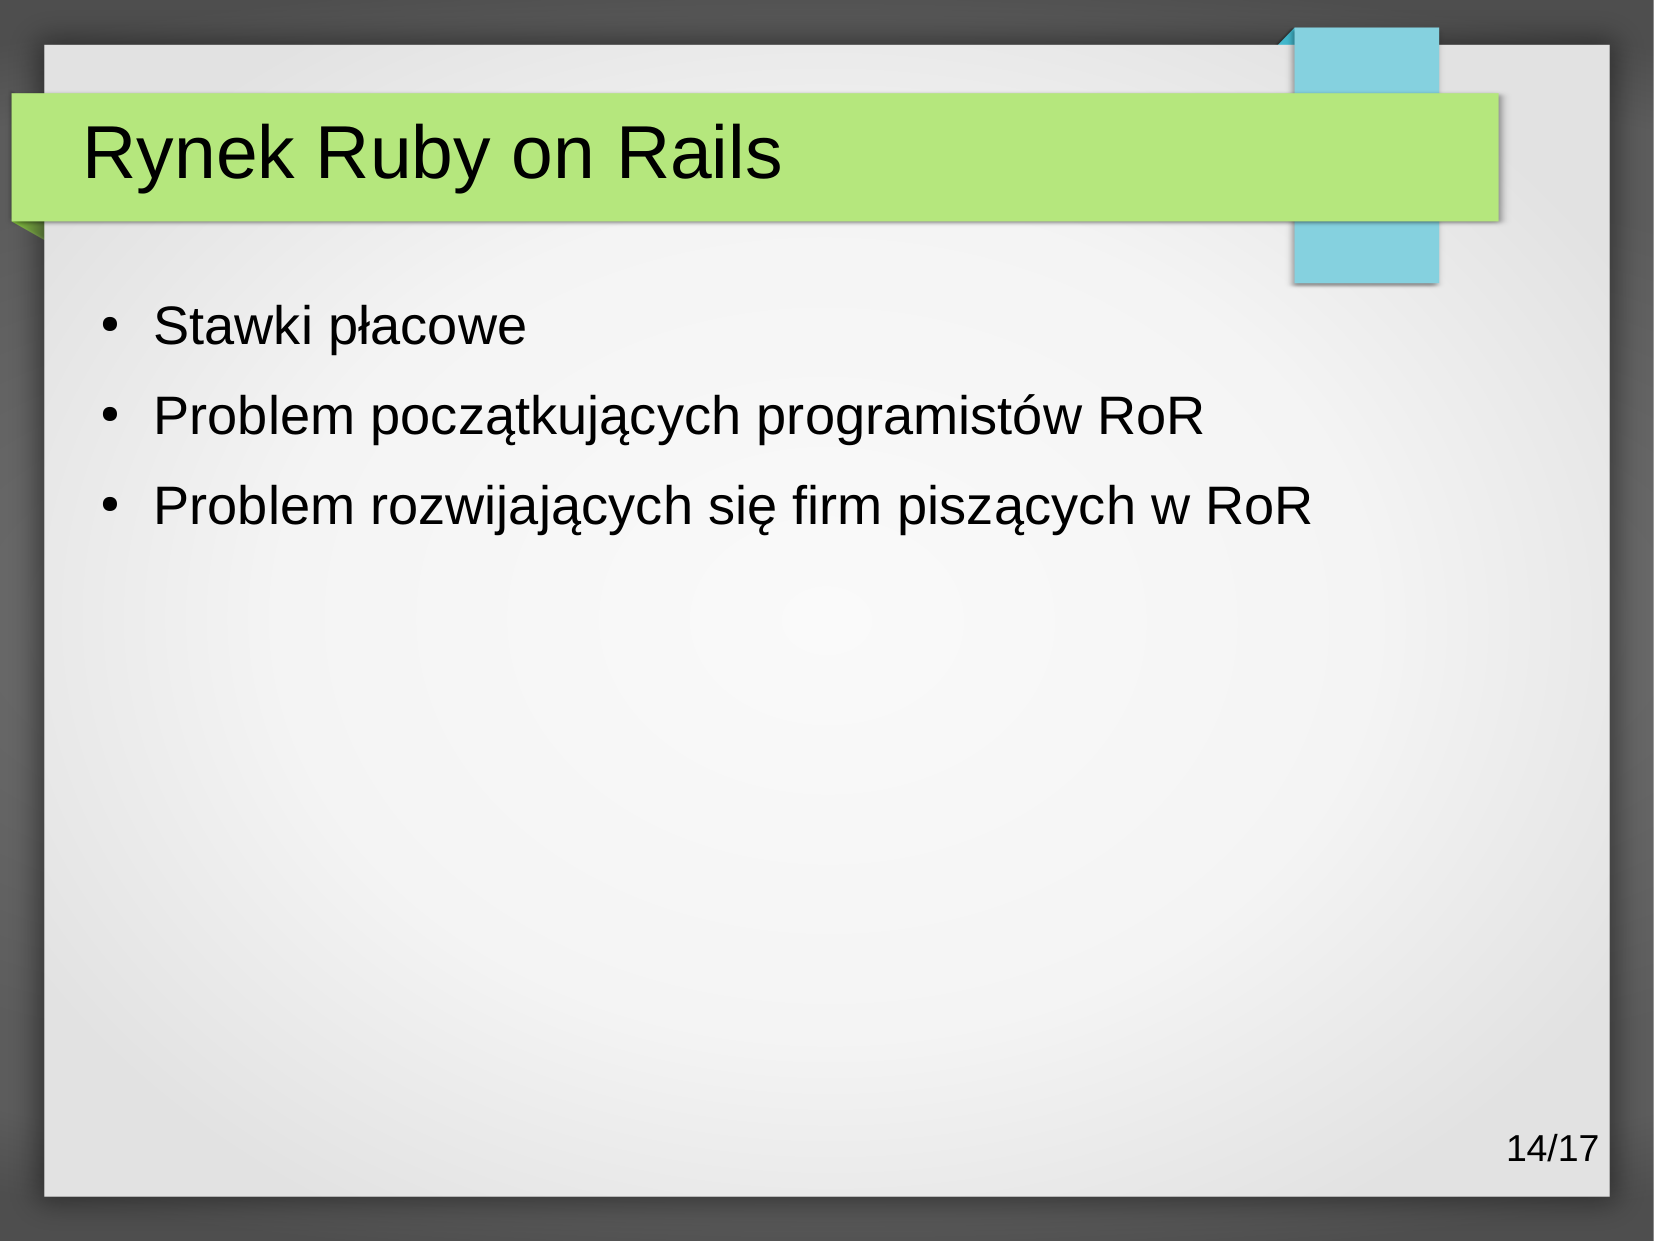

# Rynek Ruby on Rails
Stawki płacowe
Problem początkujących programistów RoR
Problem rozwijających się firm piszących w RoR